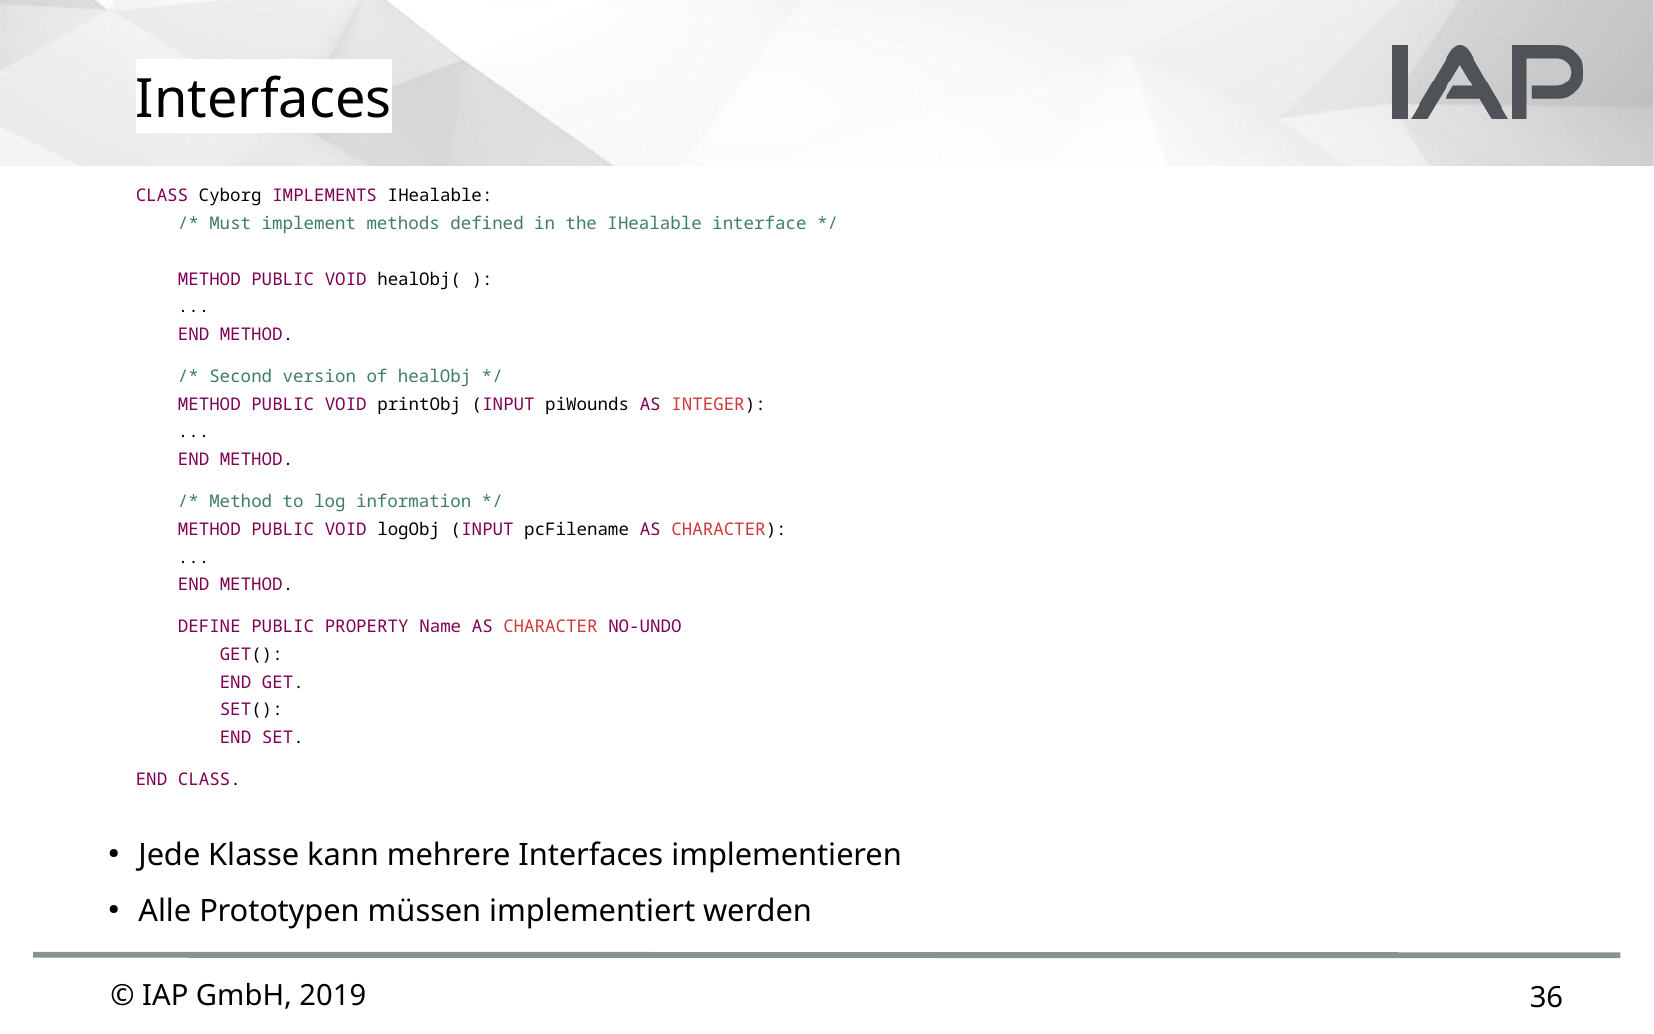

# Interfaces
CLASS Cyborg IMPLEMENTS IHealable:
 /* Must implement methods defined in the IHealable interface */
 METHOD PUBLIC VOID healObj( ):
 ...
 END METHOD.
 /* Second version of healObj */
 METHOD PUBLIC VOID printObj (INPUT piWounds AS INTEGER):
 ...
 END METHOD.
 /* Method to log information */
 METHOD PUBLIC VOID logObj (INPUT pcFilename AS CHARACTER):
 ...
 END METHOD.
 DEFINE PUBLIC PROPERTY Name AS CHARACTER NO-UNDO
 GET():
 END GET.
 SET():
 END SET.
END CLASS.
Jede Klasse kann mehrere Interfaces implementieren
Alle Prototypen müssen implementiert werden
© IAP GmbH, 2019
36